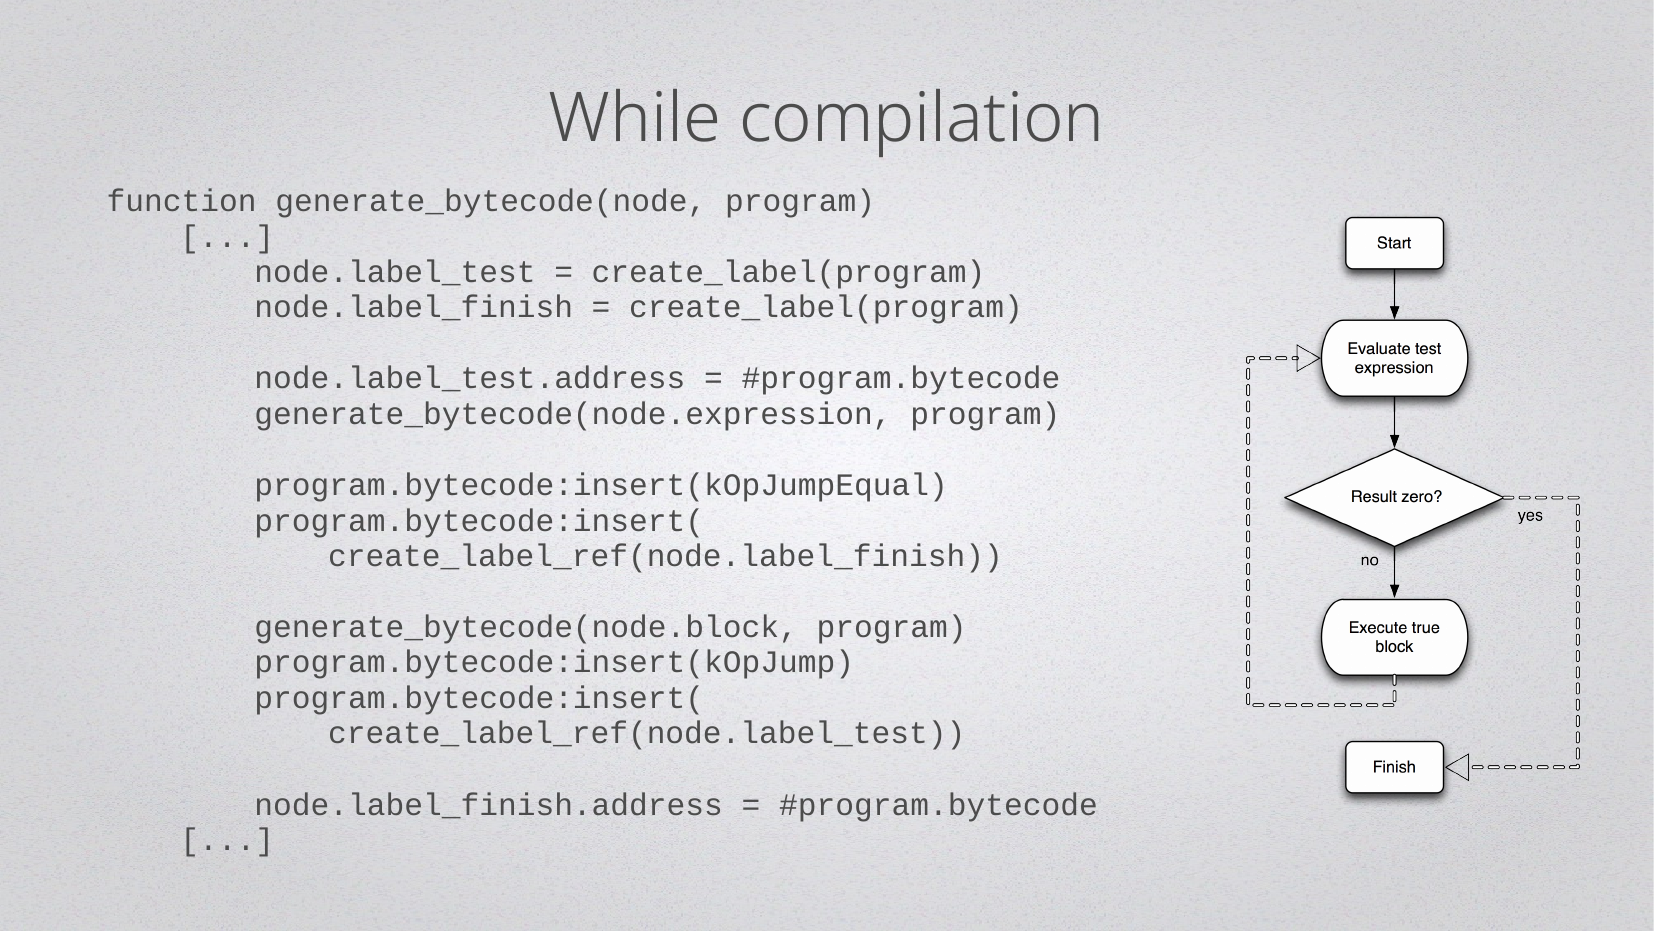

# While compilation
function generate_bytecode(node, program)
	[...]
		node.label_test = create_label(program)
		node.label_finish = create_label(program)
		node.label_test.address = #program.bytecode
		generate_bytecode(node.expression, program)
		program.bytecode:insert(kOpJumpEqual)
		program.bytecode:insert(
			create_label_ref(node.label_finish))
		generate_bytecode(node.block, program)
		program.bytecode:insert(kOpJump)
		program.bytecode:insert(
			create_label_ref(node.label_test))
		node.label_finish.address = #program.bytecode
	[...]